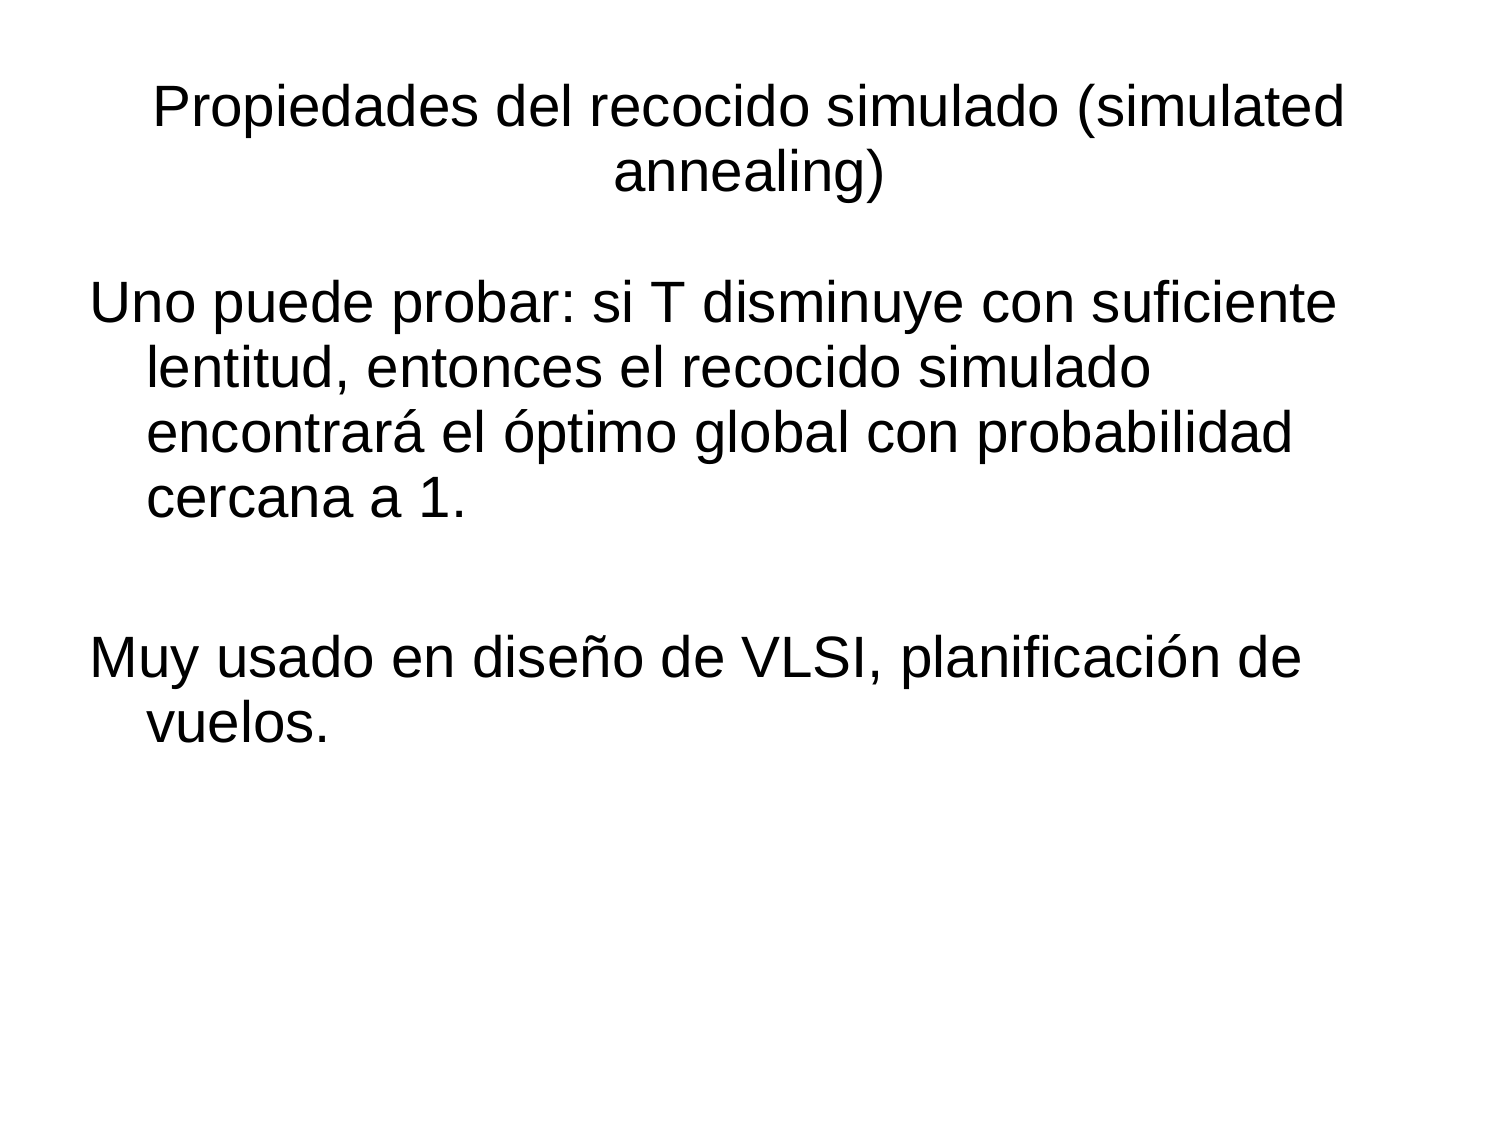

# Propiedades del recocido simulado (simulated annealing)
Uno puede probar: si T disminuye con suficiente lentitud, entonces el recocido simulado encontrará el óptimo global con probabilidad cercana a 1.
Muy usado en diseño de VLSI, planificación de vuelos.